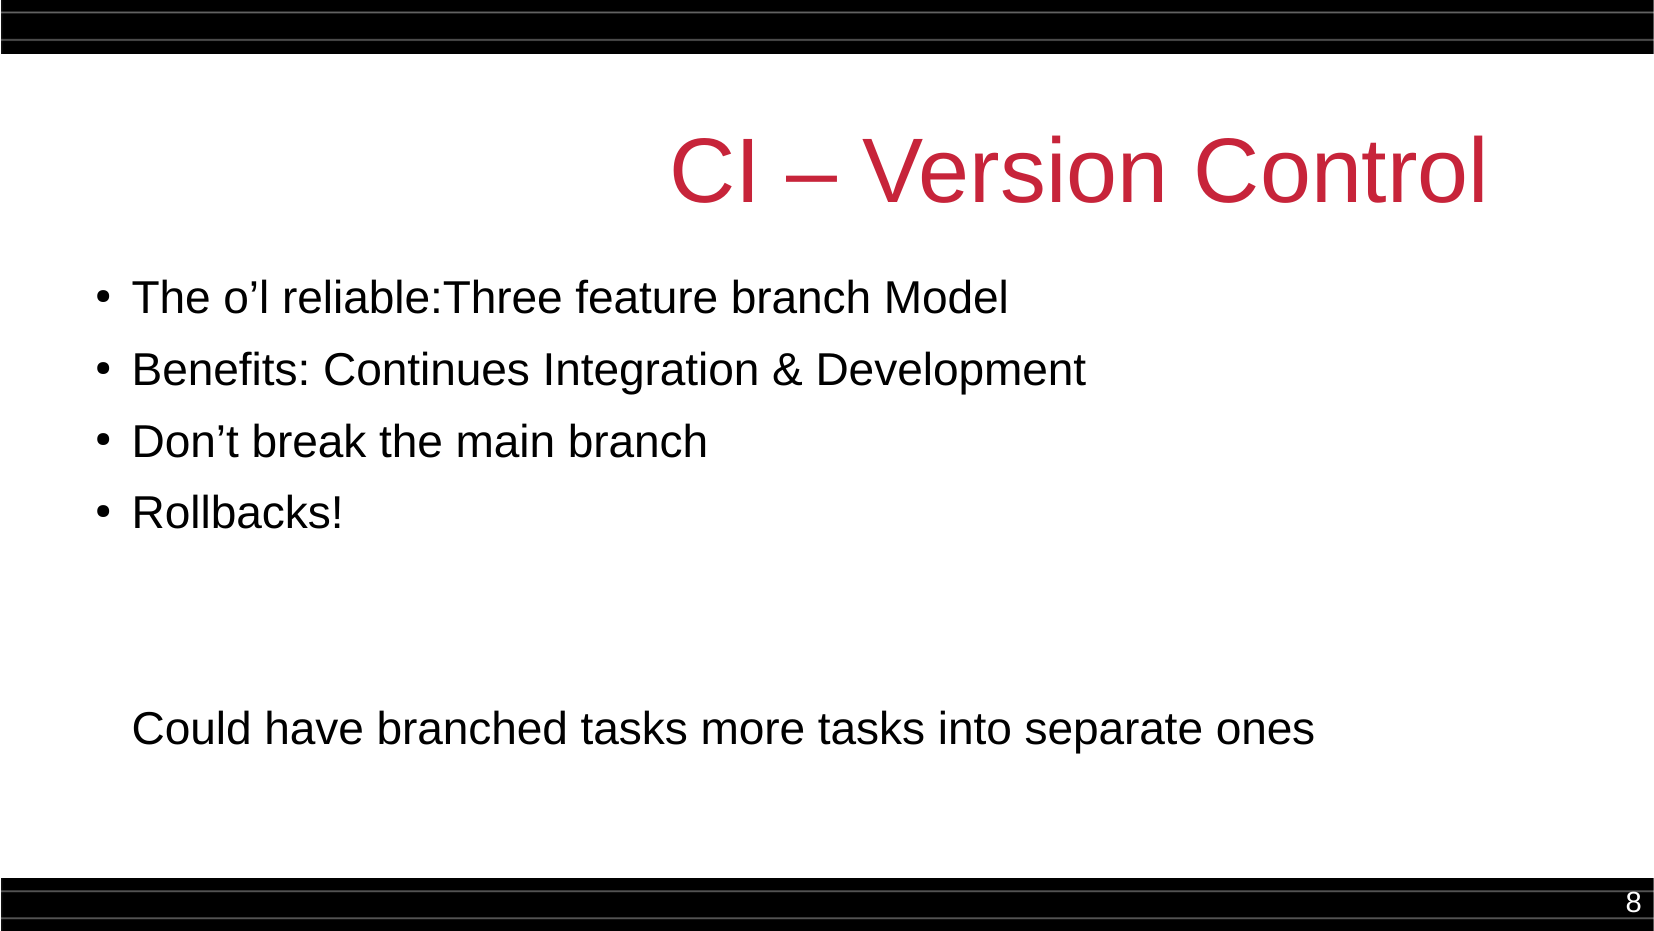

# CI – Version Control
The o’l reliable:Three feature branch Model
Benefits: Continues Integration & Development
Don’t break the main branch
Rollbacks!
Could have branched tasks more tasks into separate ones